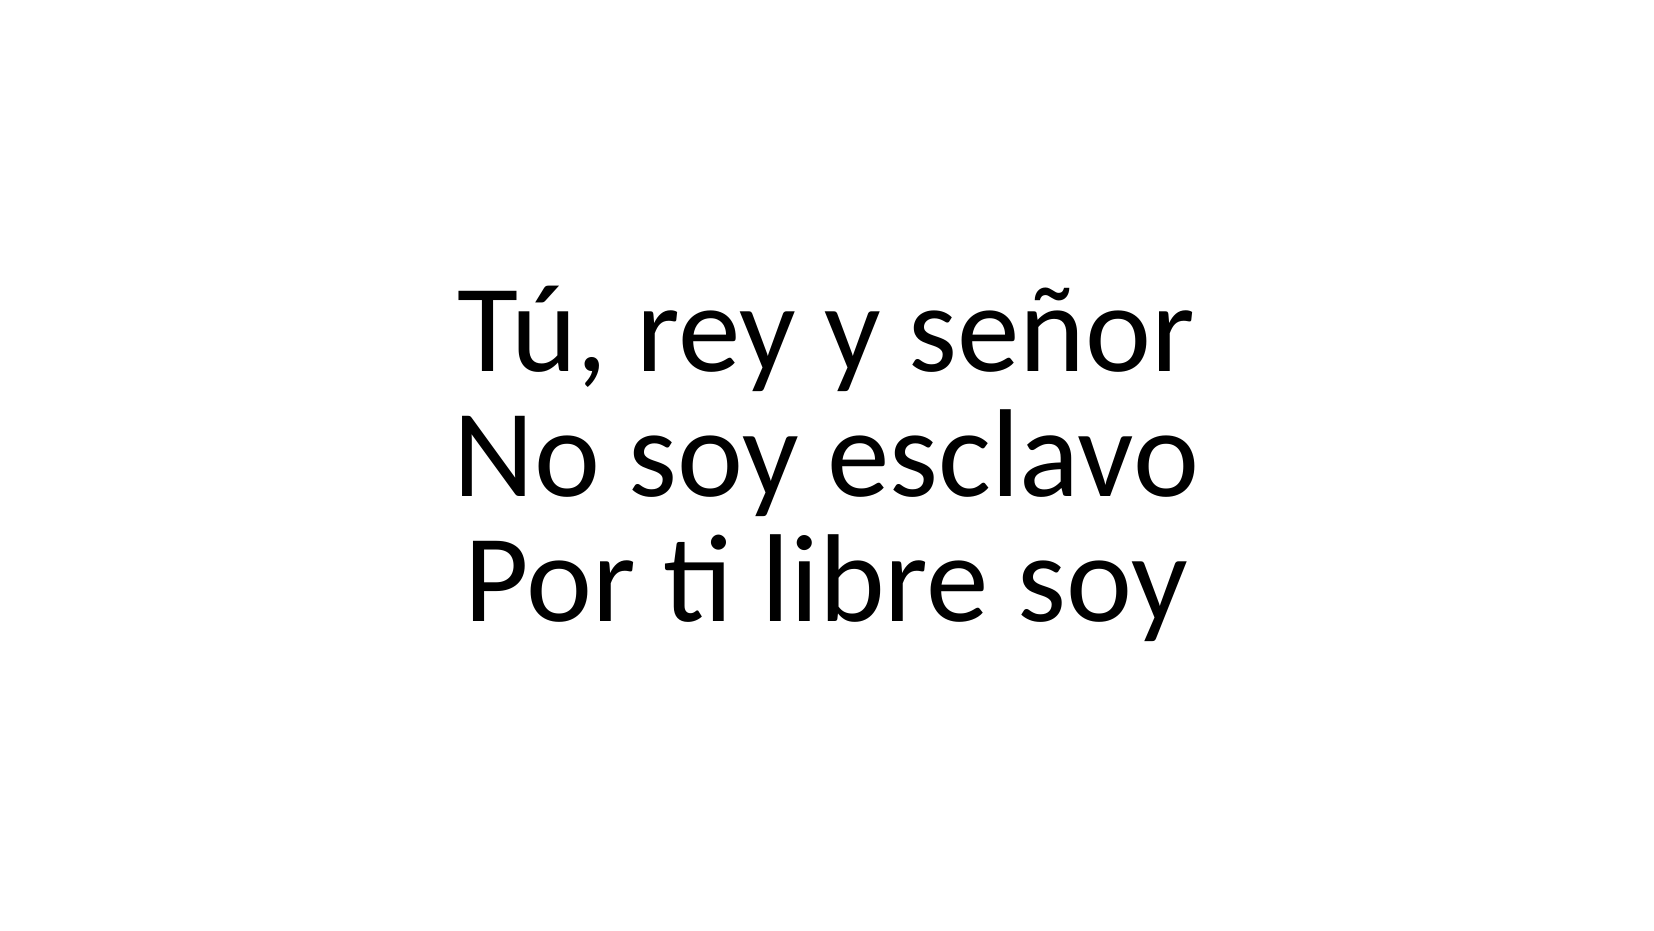

# Tú, rey y señor No soy esclavo Por ti libre soy